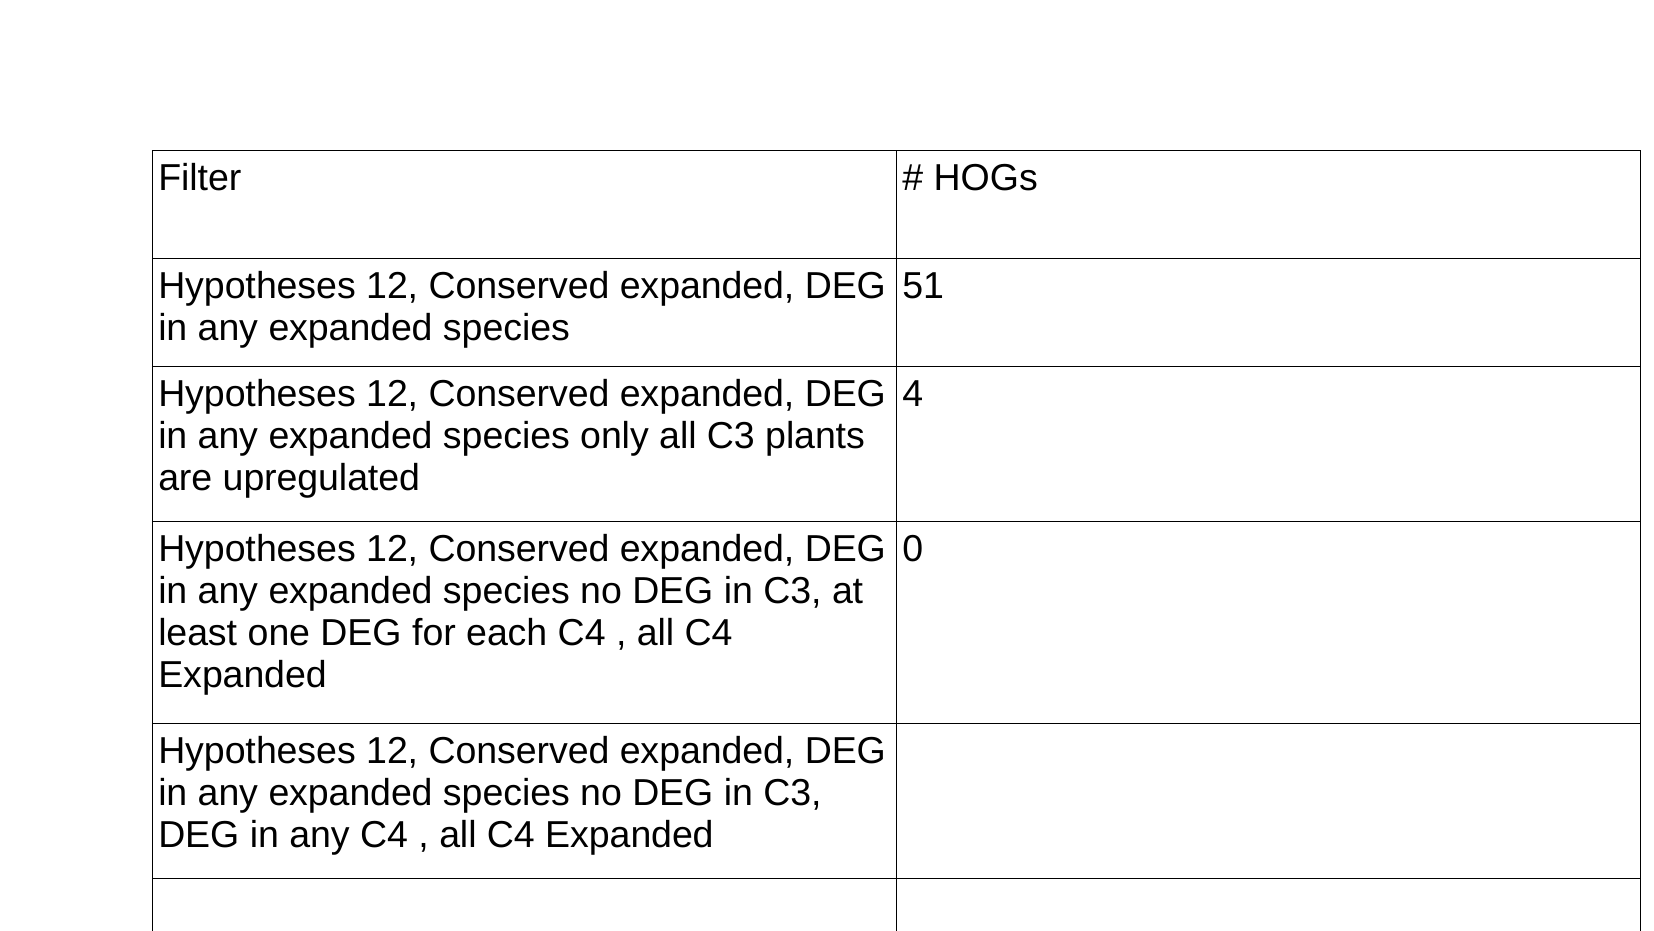

#
| Filter | # HOGs |
| --- | --- |
| Hypotheses 12, Conserved expanded, DEG in any expanded species | 51 |
| Hypotheses 12, Conserved expanded, DEG in any expanded species only all C3 plants are upregulated | 4 |
| Hypotheses 12, Conserved expanded, DEG in any expanded species no DEG in C3, at least one DEG for each C4 , all C4 Expanded | 0 |
| Hypotheses 12, Conserved expanded, DEG in any expanded species no DEG in C3, DEG in any C4 , all C4 Expanded | |
| | |
| | |